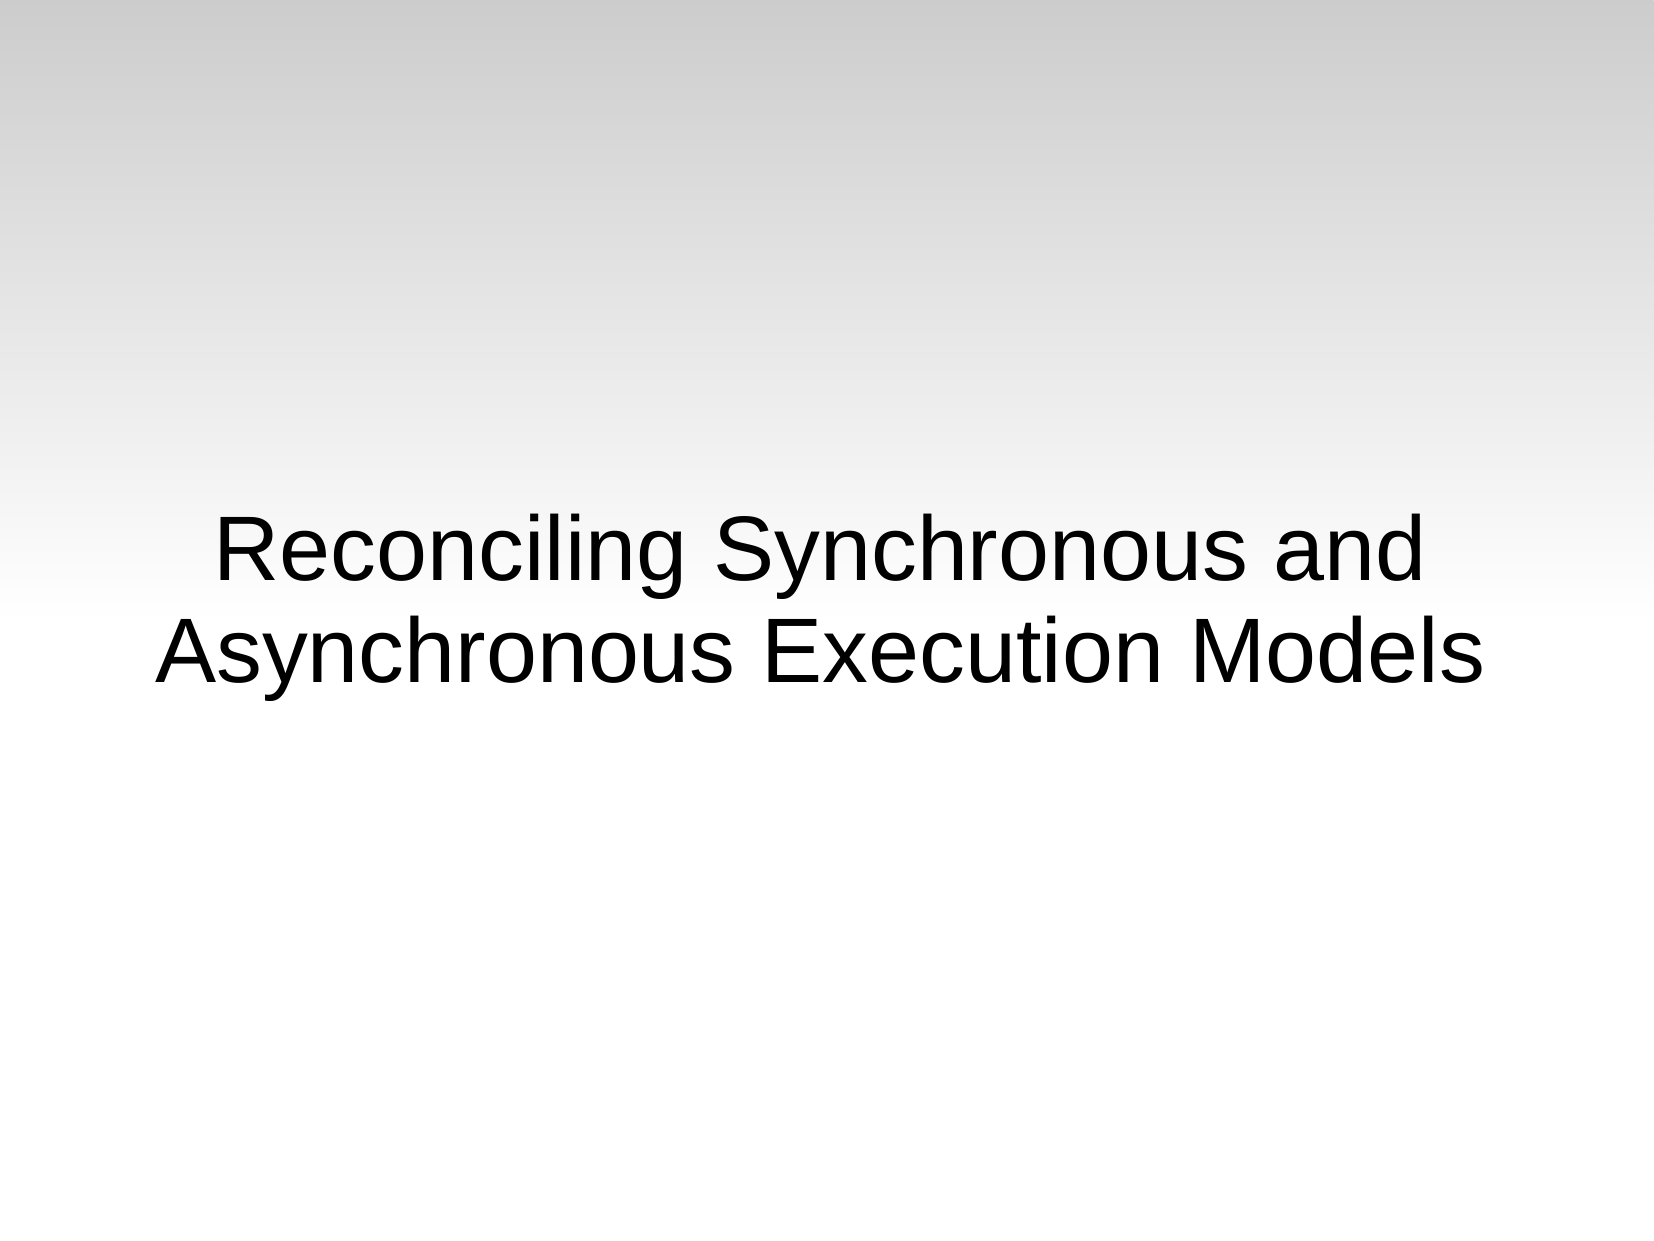

# Reconciling Synchronous and Asynchronous Execution Models